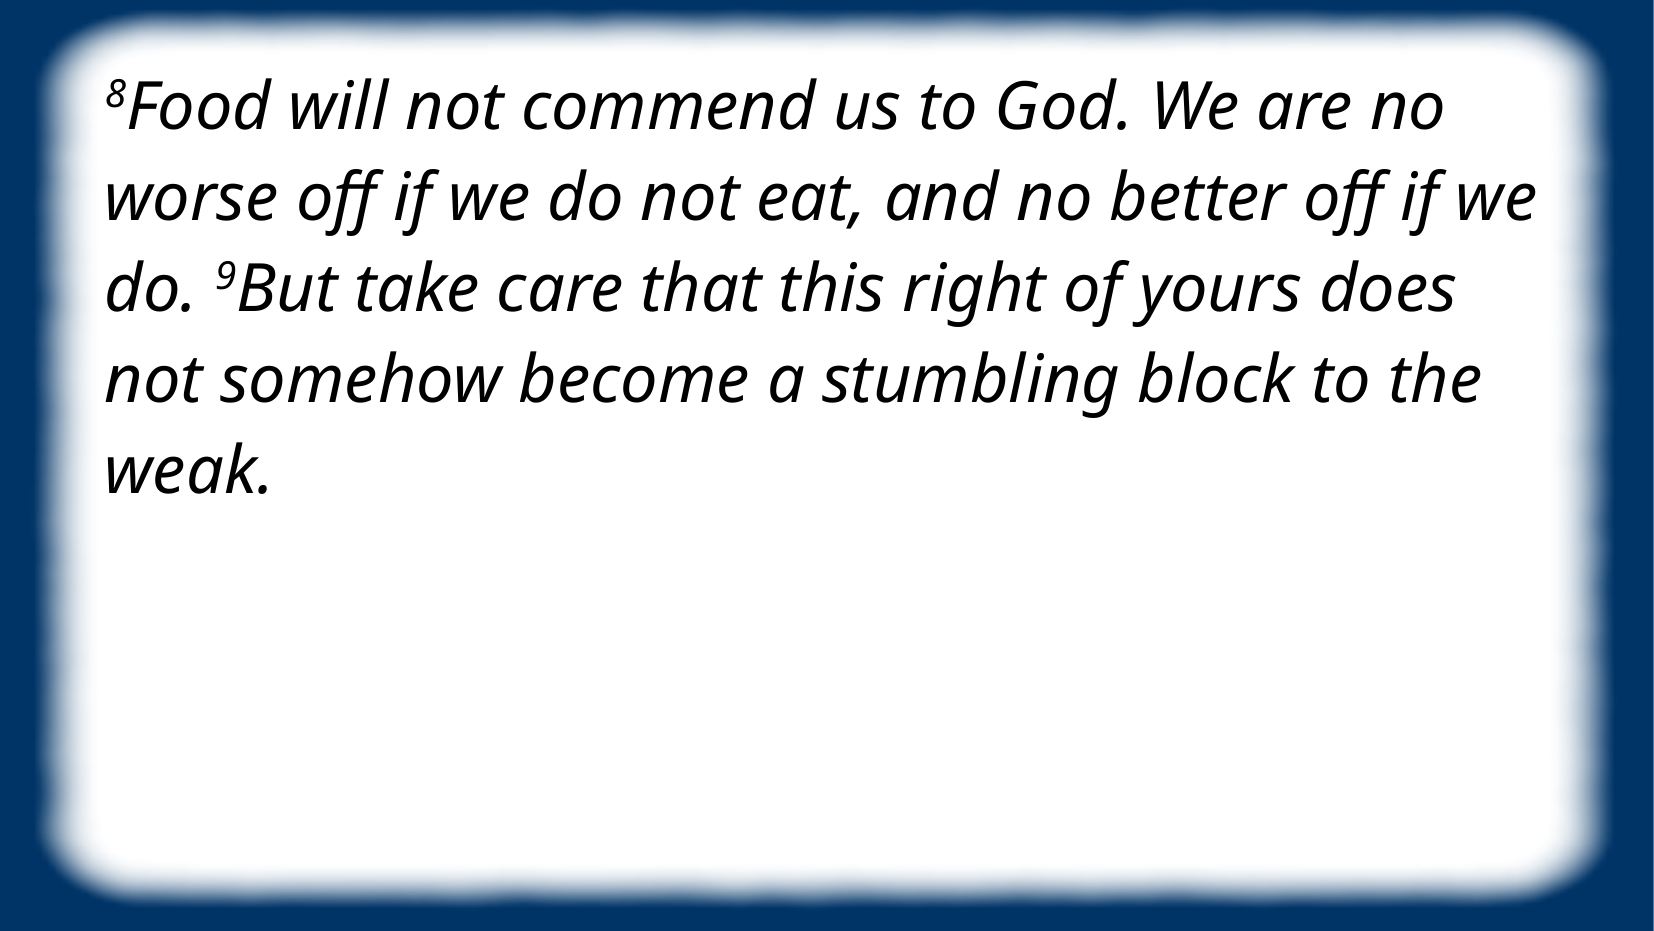

8Food will not commend us to God. We are no worse off if we do not eat, and no better off if we do. 9But take care that this right of yours does not somehow become a stumbling block to the weak.